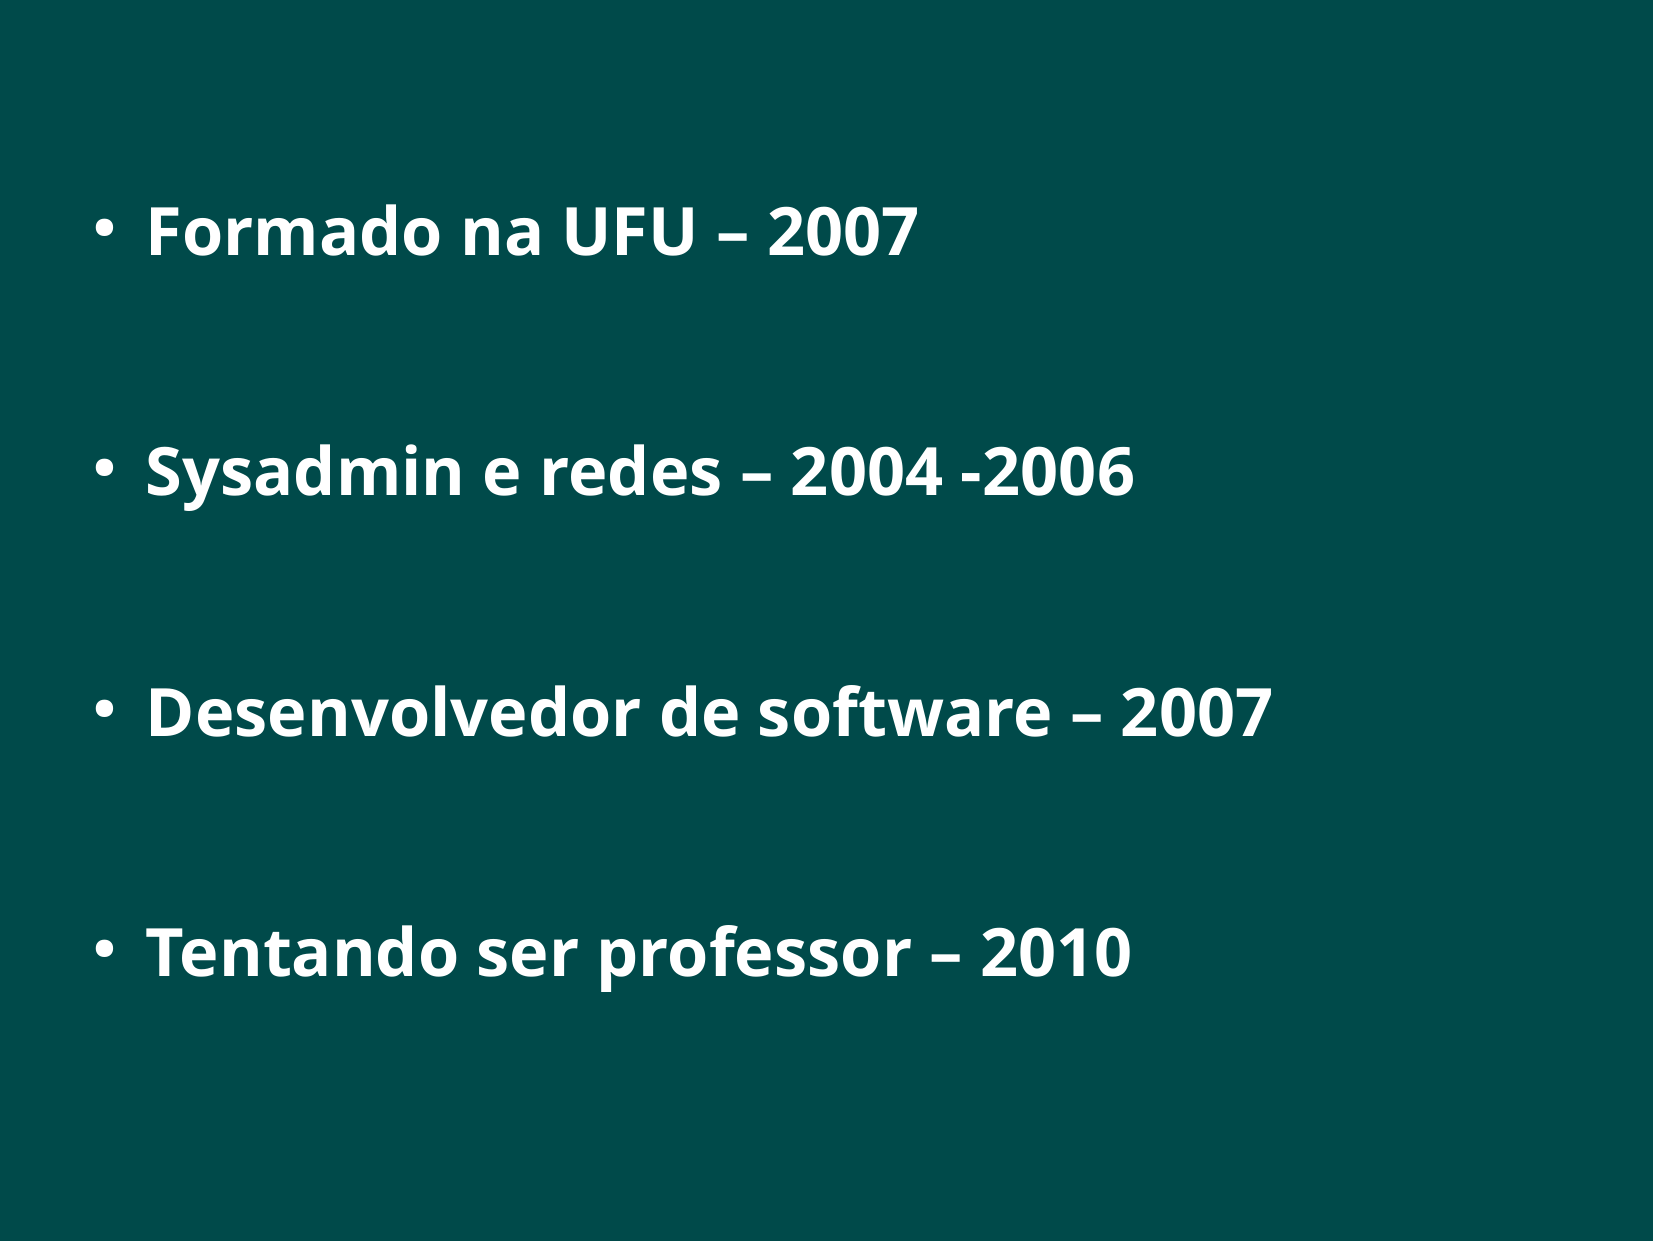

# Formado na UFU – 2007
Sysadmin e redes – 2004 -2006
Desenvolvedor de software – 2007
Tentando ser professor – 2010